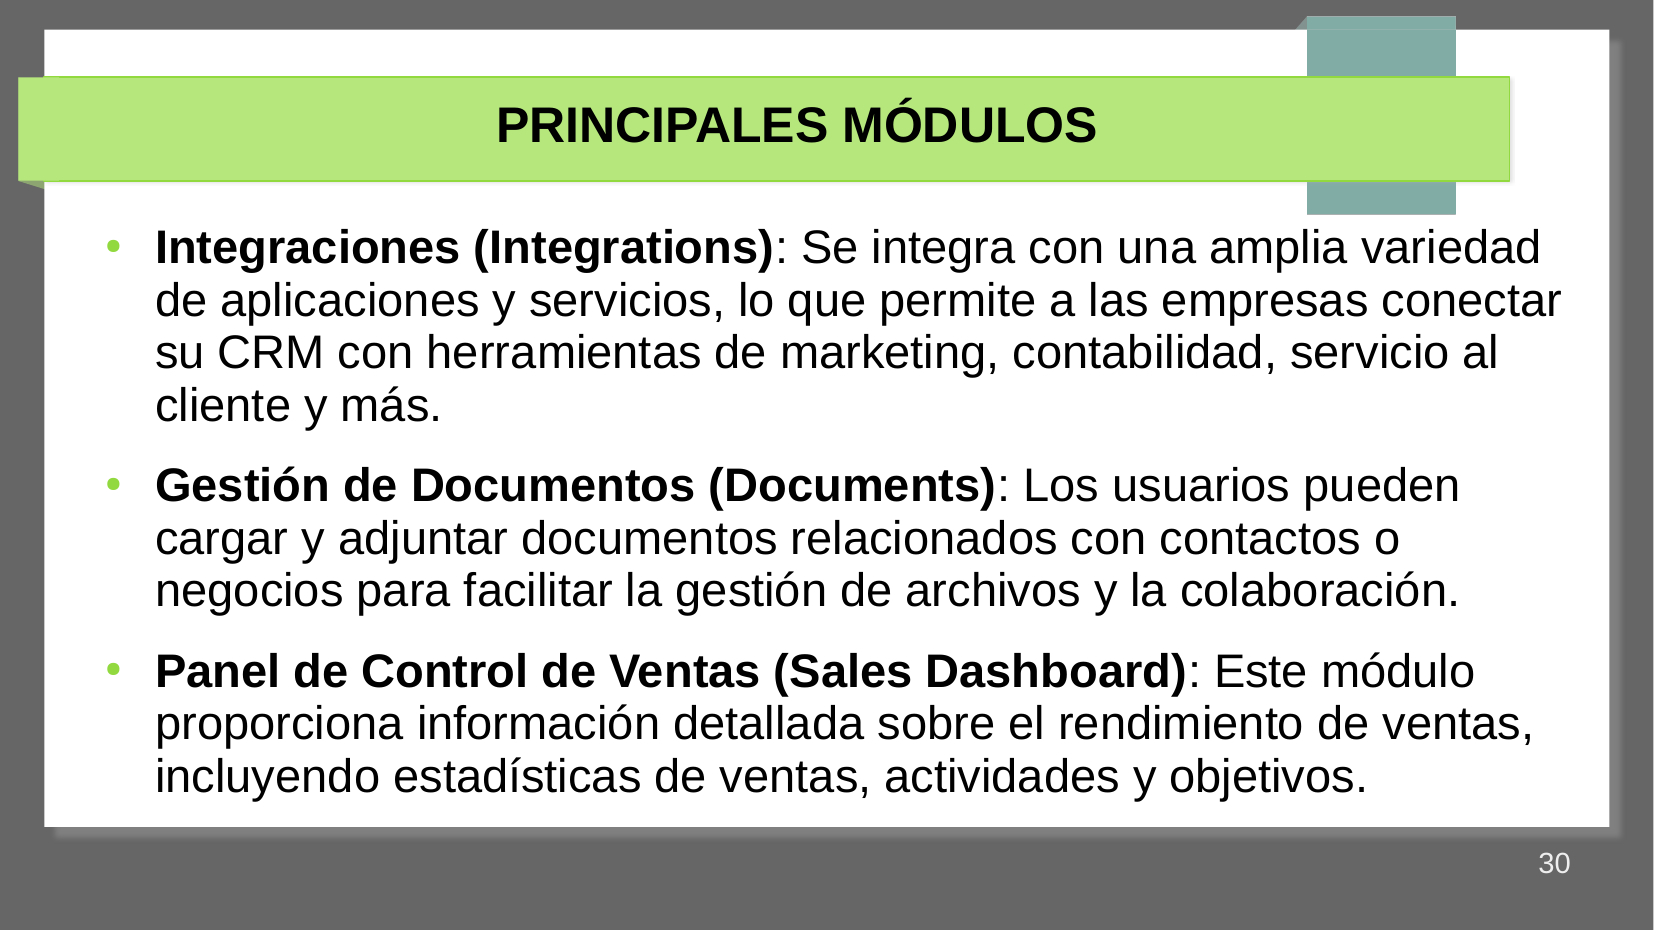

# PRINCIPALES MÓDULOS
Integraciones (Integrations): Se integra con una amplia variedad de aplicaciones y servicios, lo que permite a las empresas conectar su CRM con herramientas de marketing, contabilidad, servicio al cliente y más.
Gestión de Documentos (Documents): Los usuarios pueden cargar y adjuntar documentos relacionados con contactos o negocios para facilitar la gestión de archivos y la colaboración.
Panel de Control de Ventas (Sales Dashboard): Este módulo proporciona información detallada sobre el rendimiento de ventas, incluyendo estadísticas de ventas, actividades y objetivos.
30